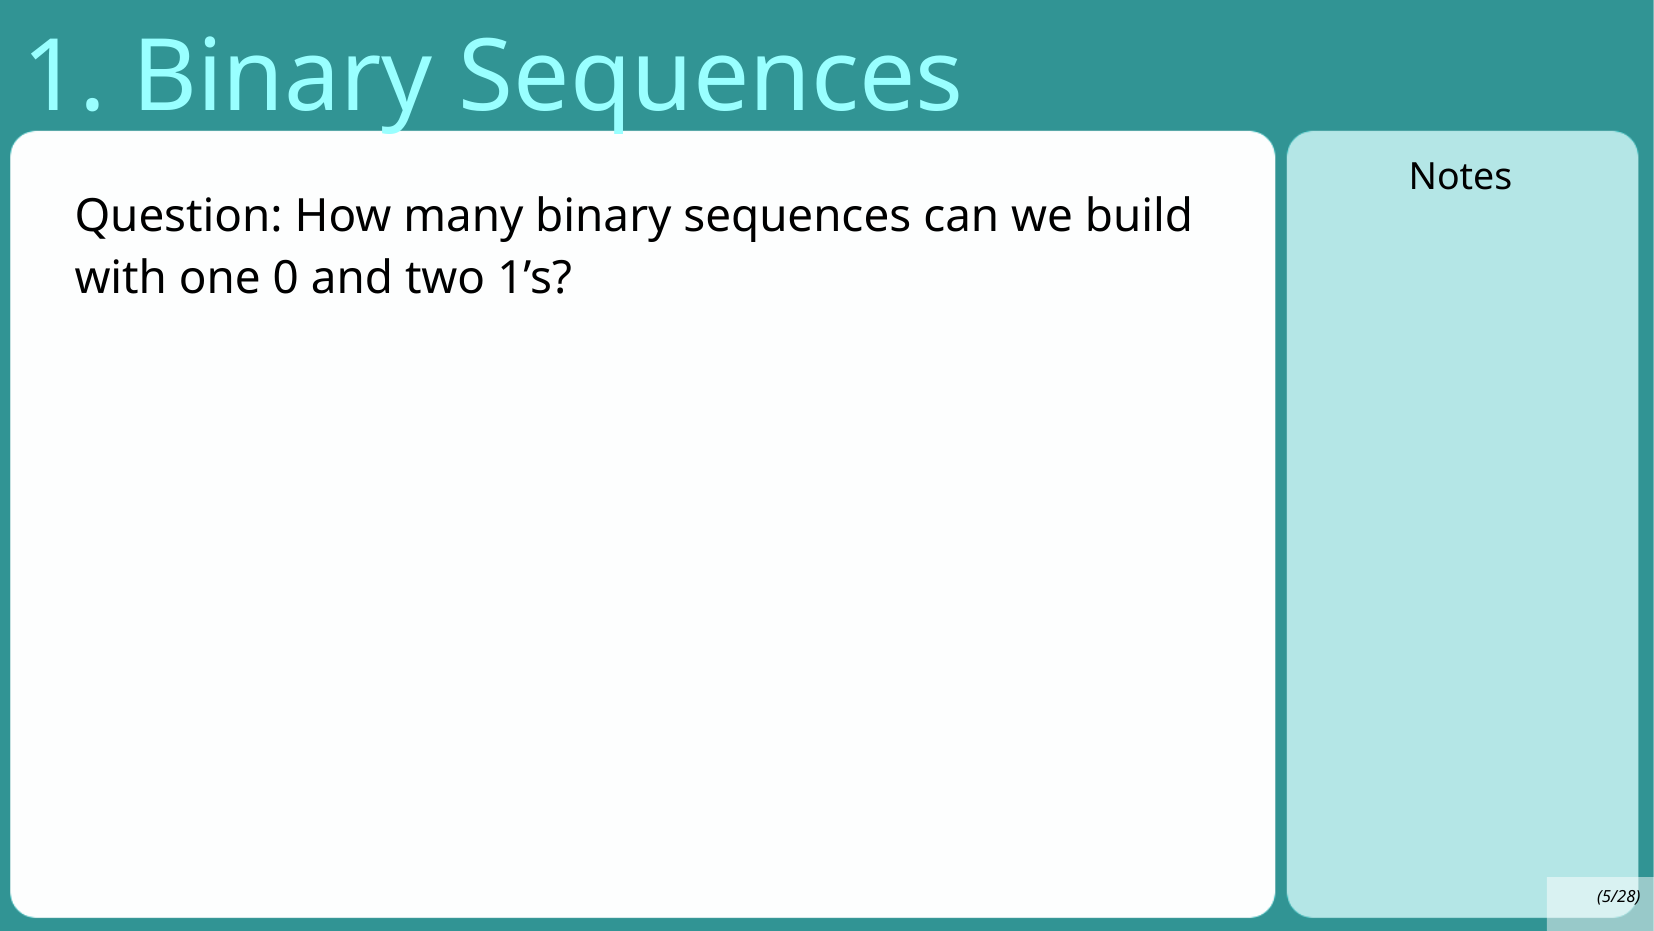

# 1. Binary Sequences
Notes
Question: How many binary sequences can we build with one 0 and two 1’s?